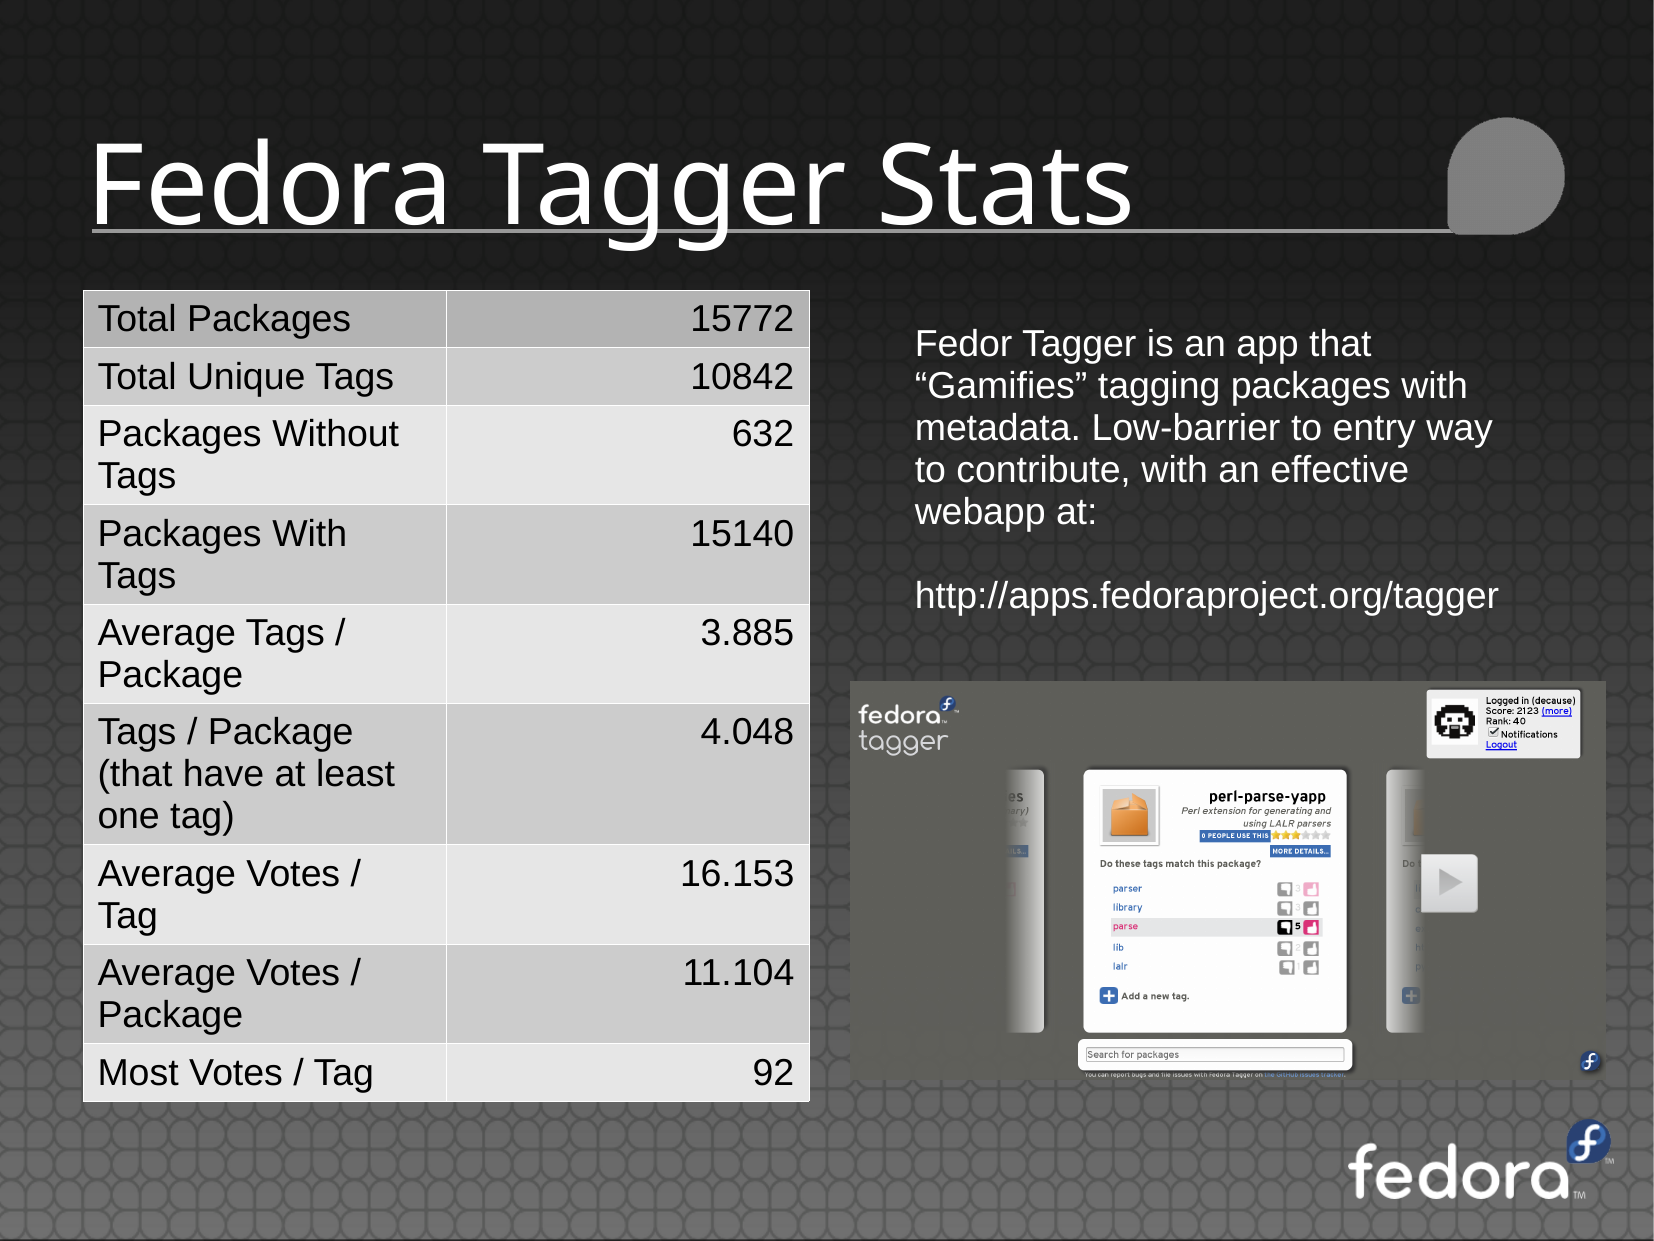

# Fedora Tagger Stats
| Total Packages | 15772 |
| --- | --- |
| Total Unique Tags | 10842 |
| Packages Without Tags | 632 |
| Packages With Tags | 15140 |
| Average Tags / Package | 3.885 |
| Tags / Package (that have at least one tag) | 4.048 |
| Average Votes / Tag | 16.153 |
| Average Votes / Package | 11.104 |
| Most Votes / Tag | 92 |
Fedor Tagger is an app that “Gamifies” tagging packages with metadata. Low-barrier to entry way to contribute, with an effective webapp at:
http://apps.fedoraproject.org/tagger